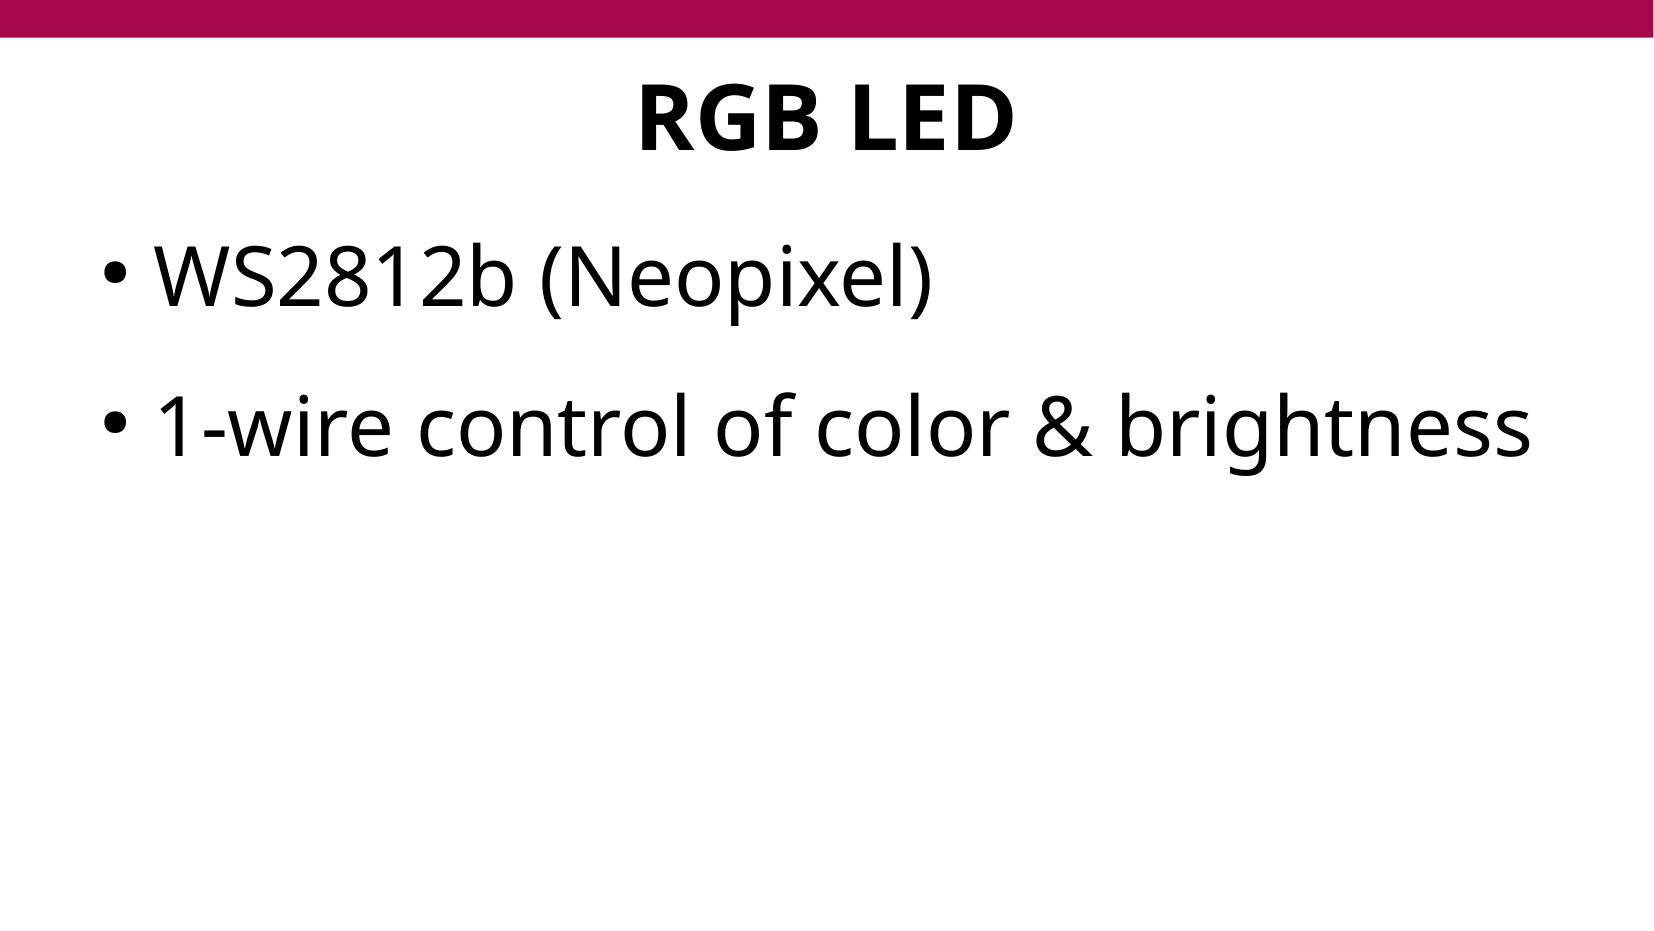

# RGB LED
WS2812b (Neopixel)
1-wire control of color & brightness